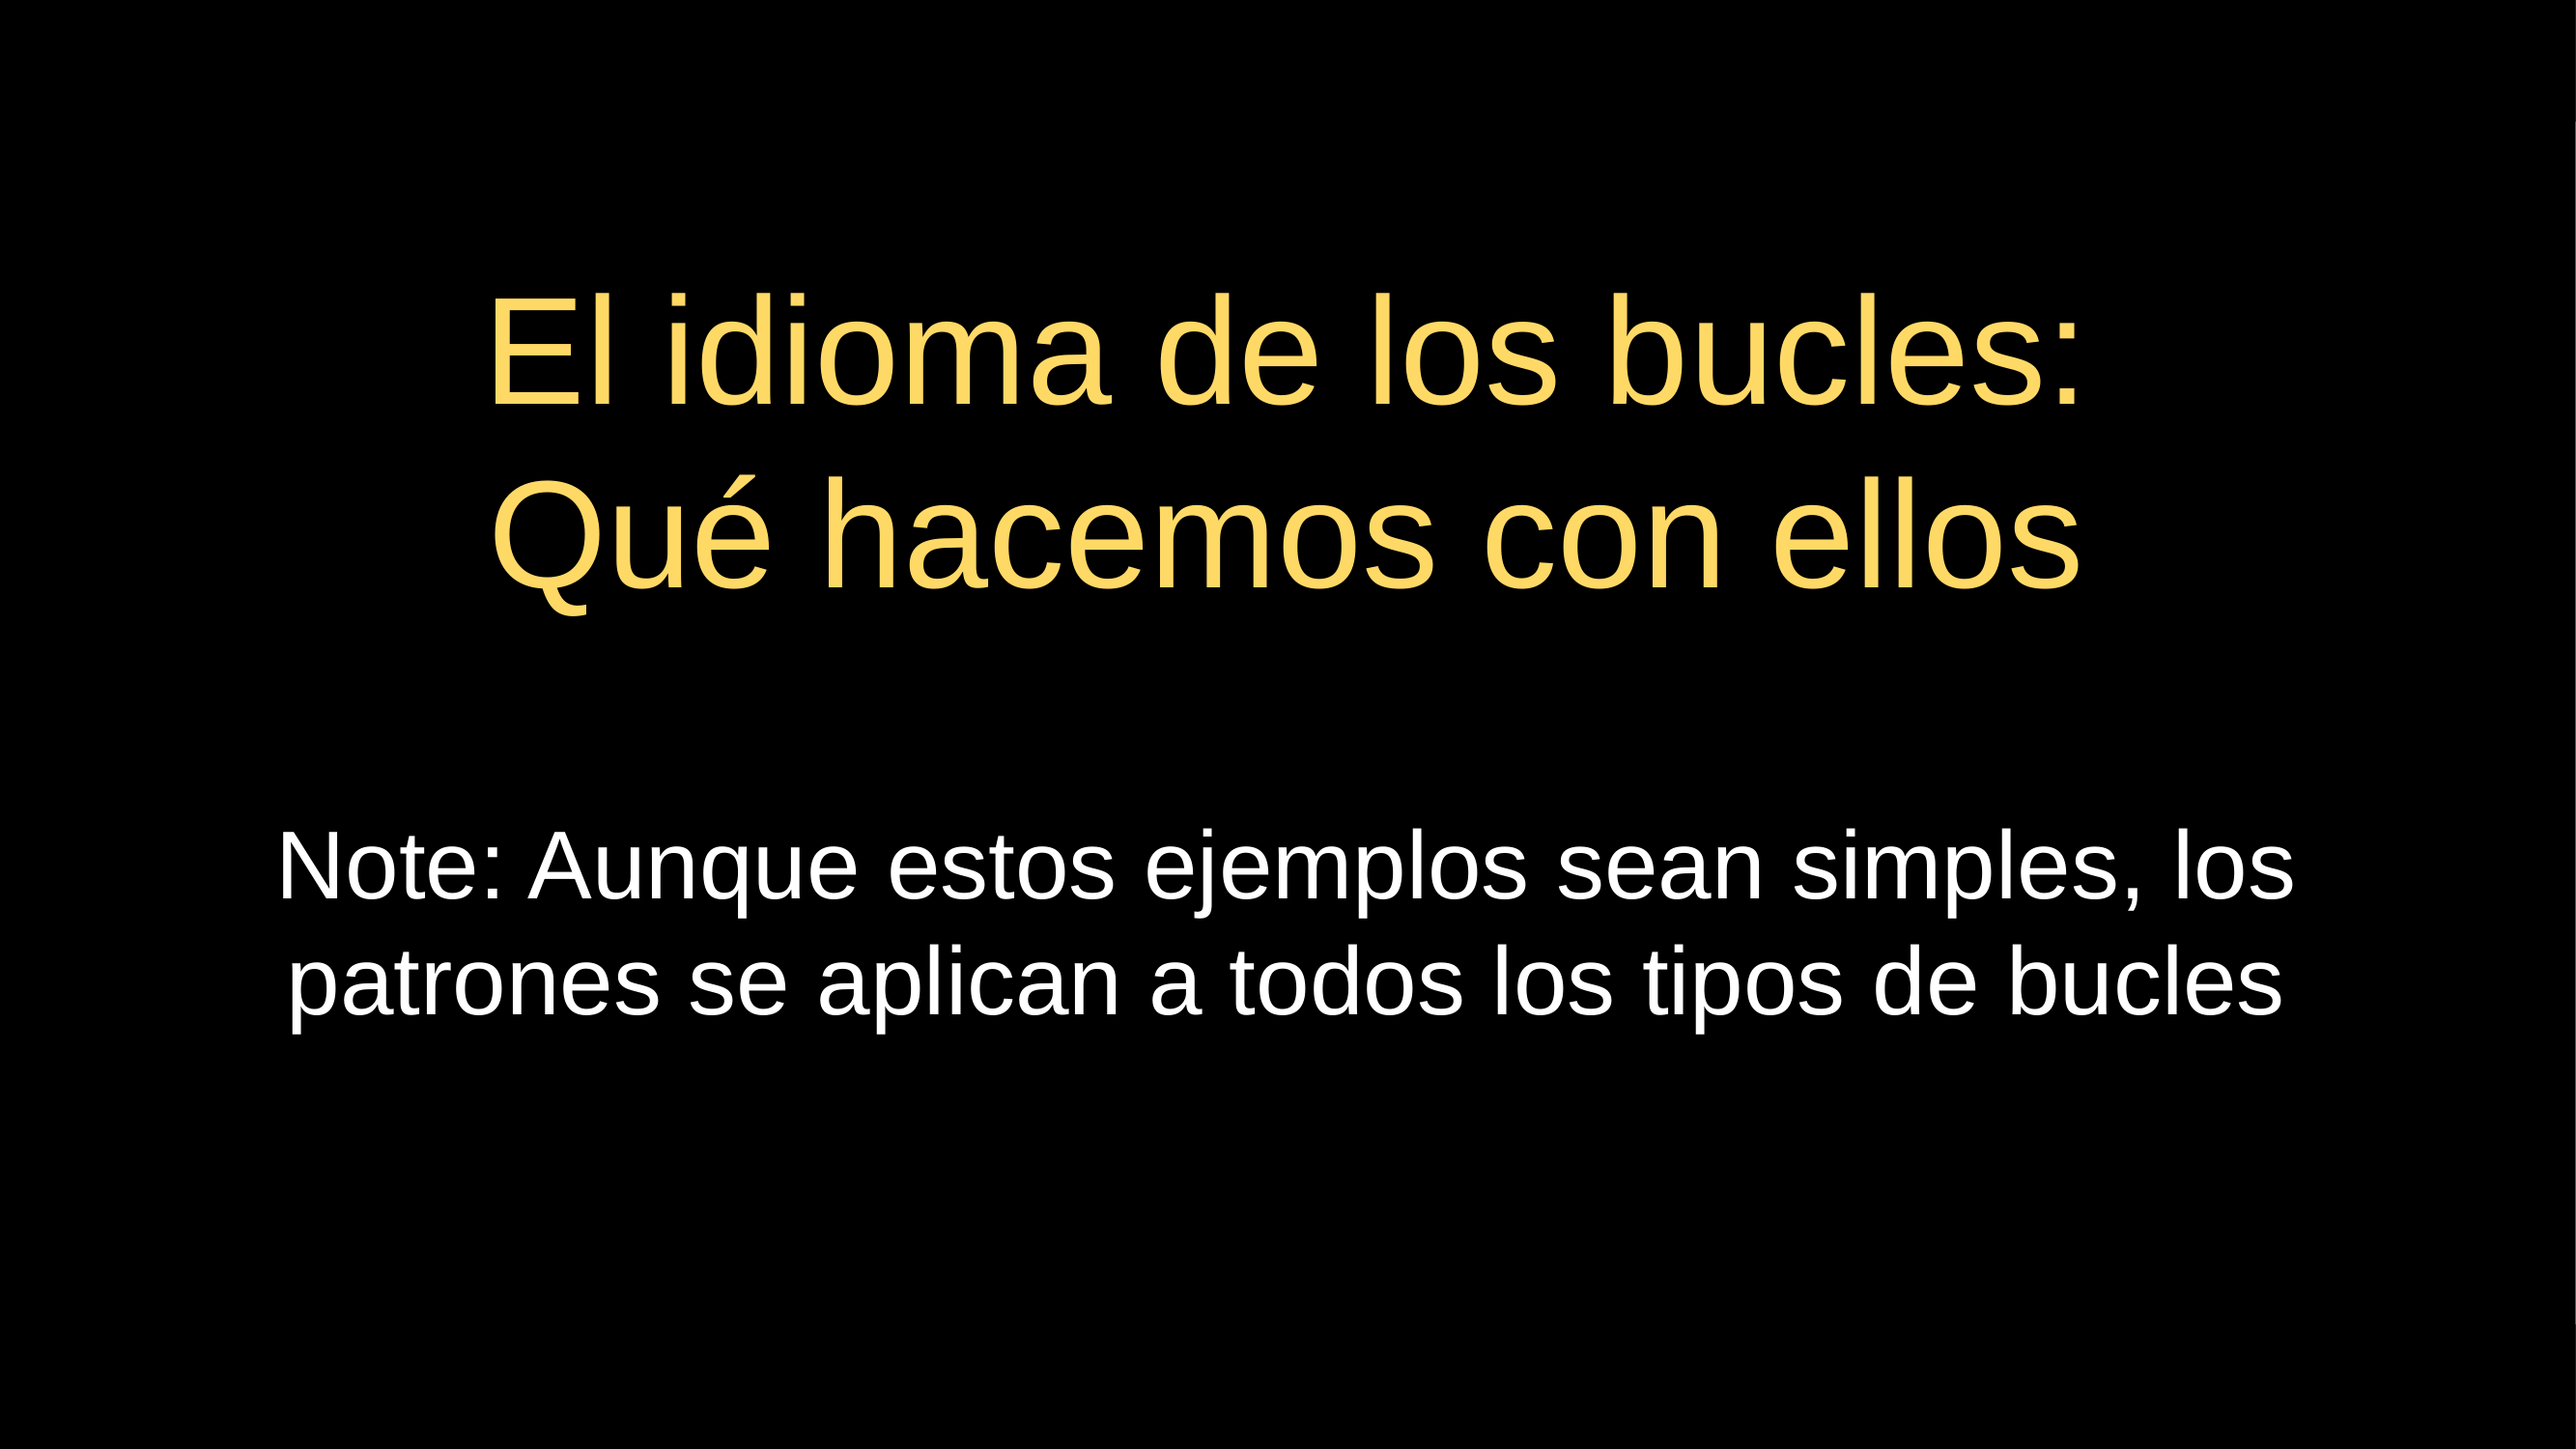

# El idioma de los bucles: Qué hacemos con ellos Note: Aunque estos ejemplos sean simples, los patrones se aplican a todos los tipos de bucles